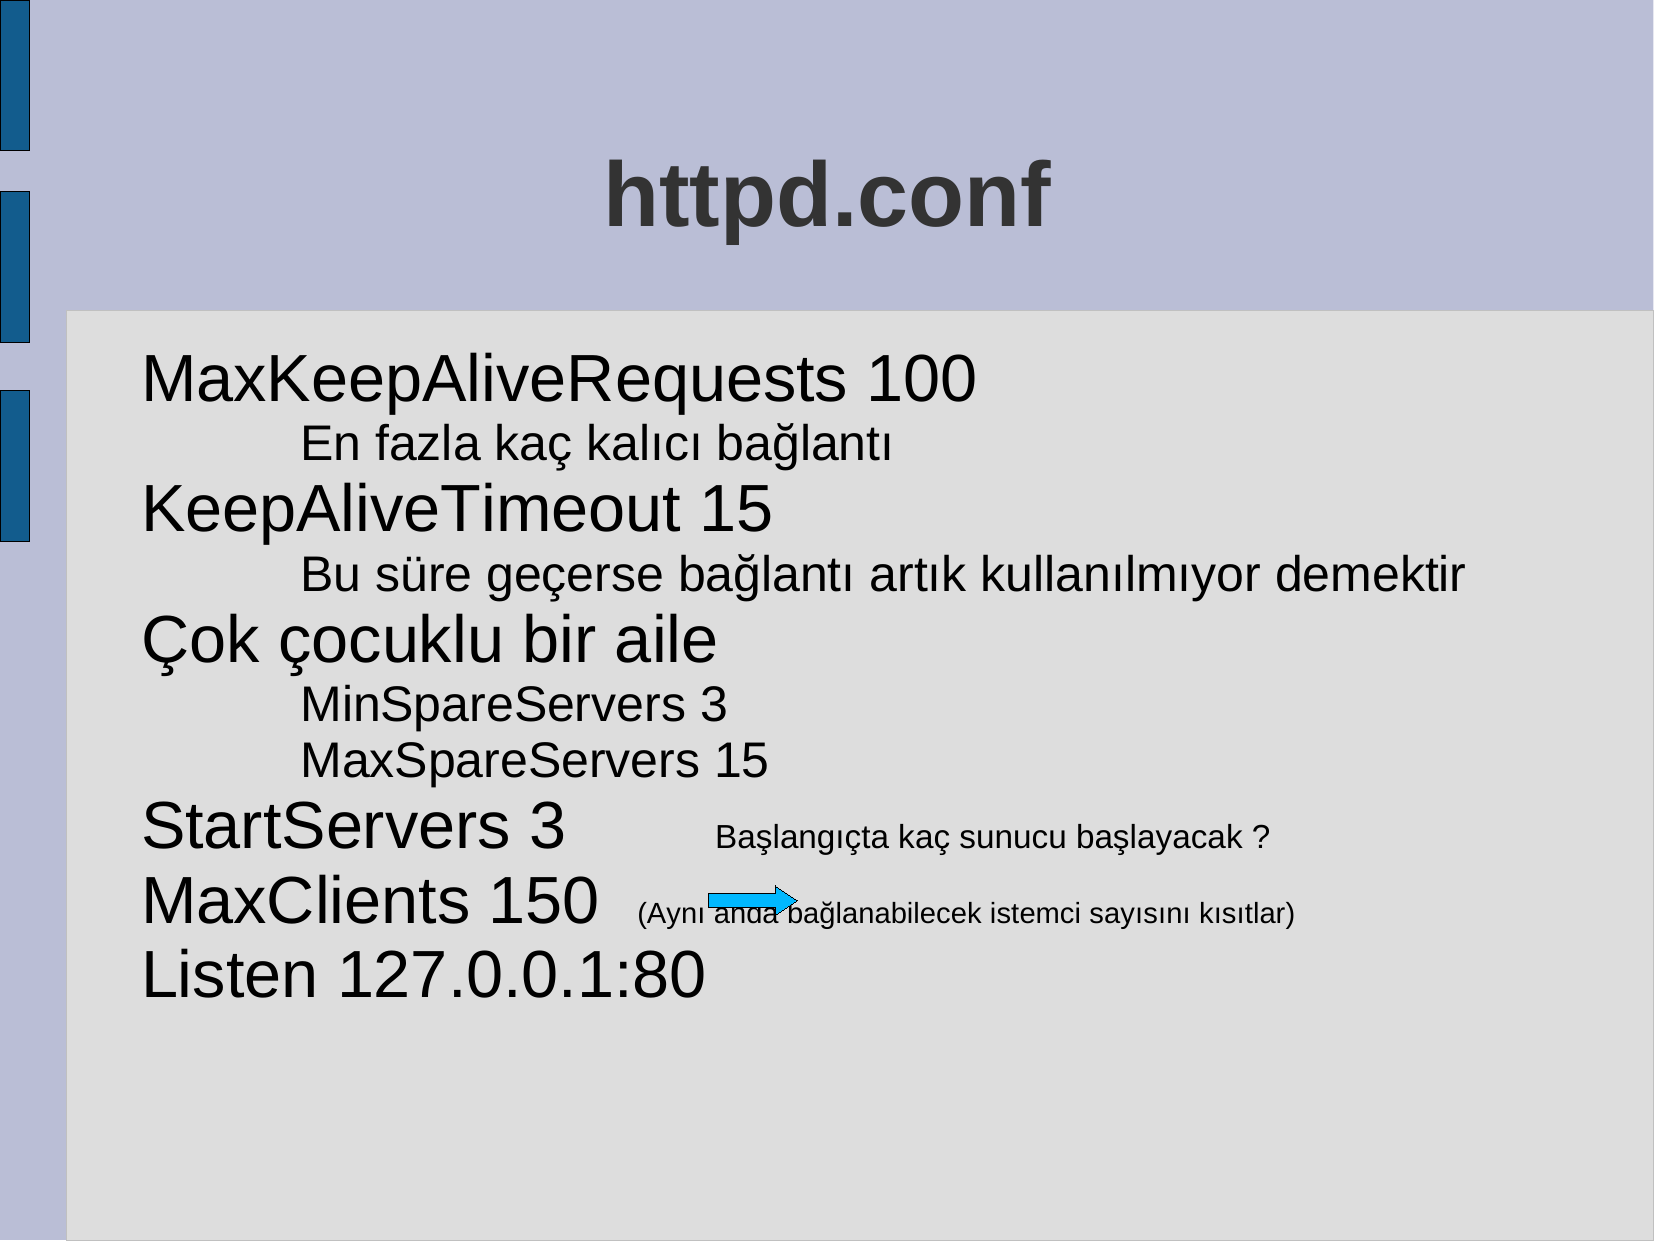

# httpd.conf
MaxKeepAliveRequests 100
En fazla kaç kalıcı bağlantı
KeepAliveTimeout 15
Bu süre geçerse bağlantı artık kullanılmıyor demektir
Çok çocuklu bir aile
MinSpareServers 3
MaxSpareServers 15
StartServers 3 Başlangıçta kaç sunucu başlayacak ?
MaxClients 150 (Aynı anda bağlanabilecek istemci sayısını kısıtlar)
Listen 127.0.0.1:80